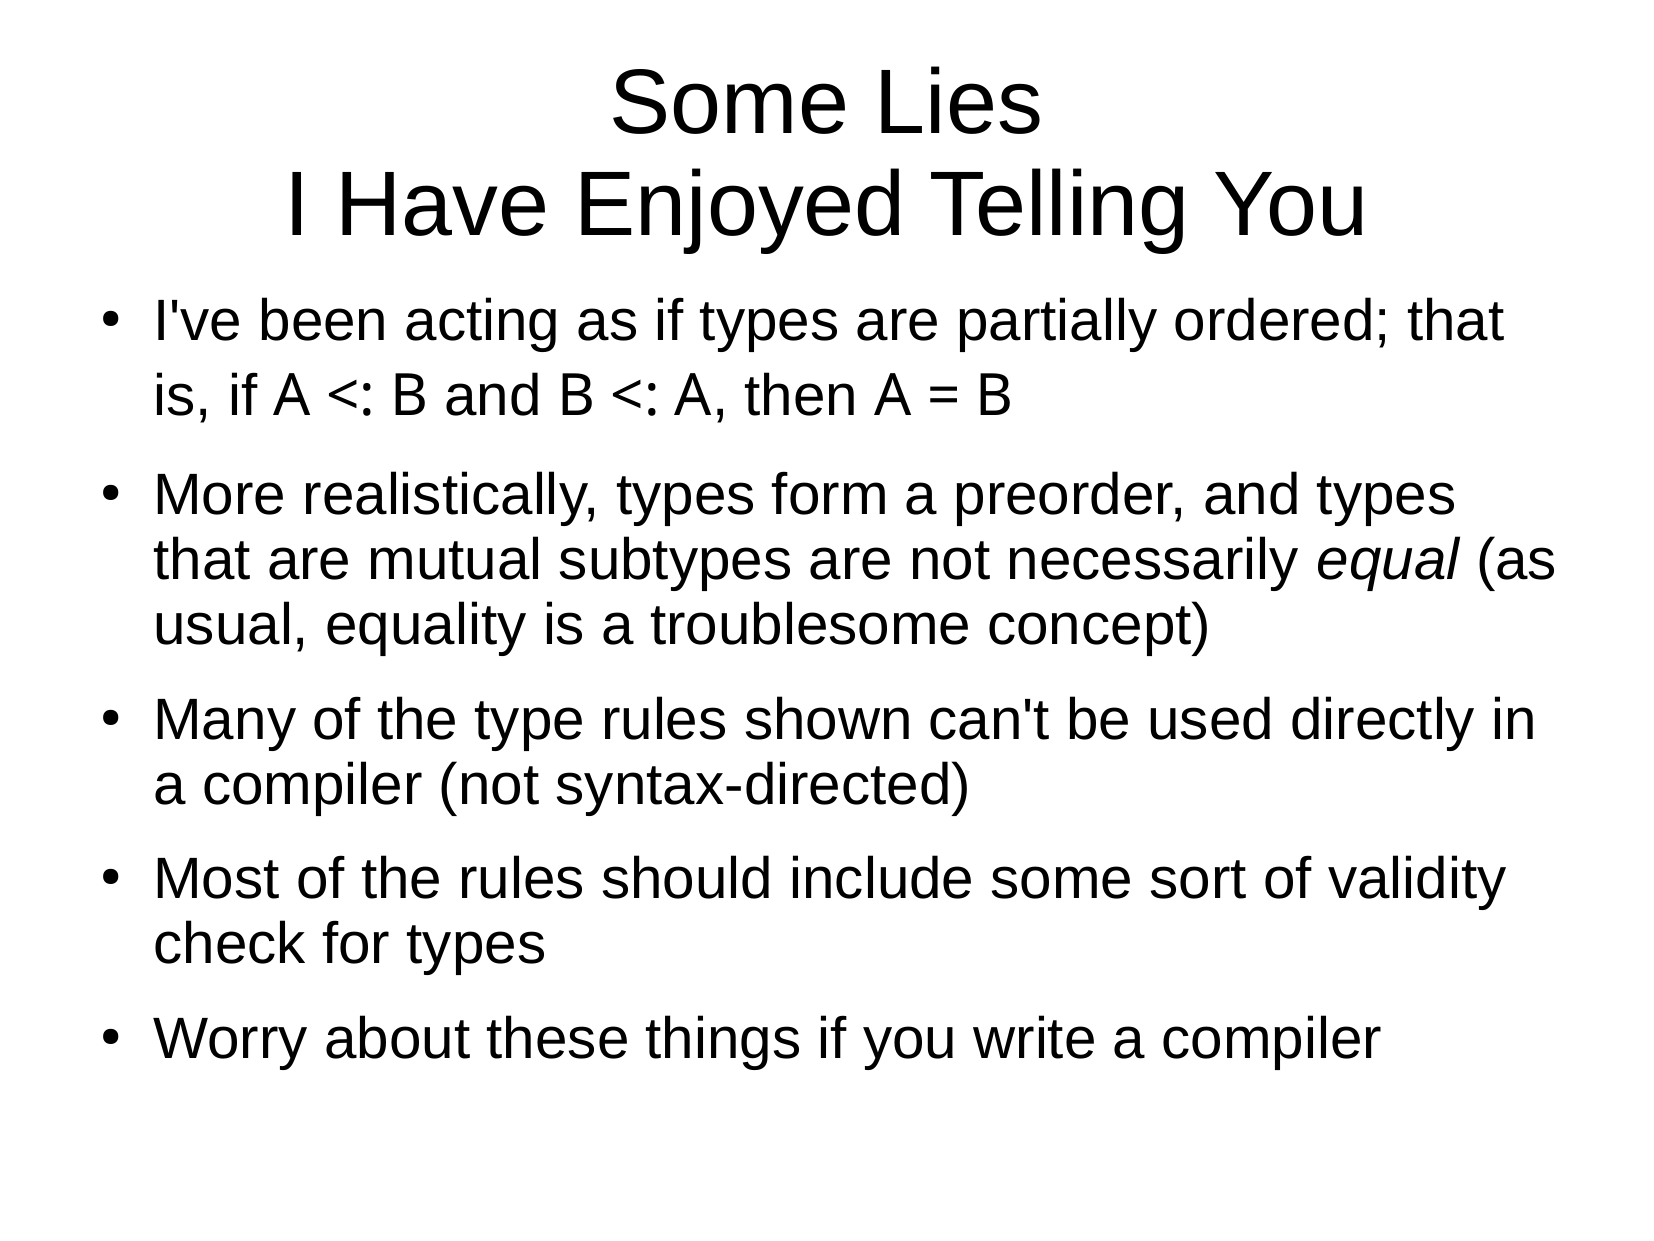

# Some Lies I Have Enjoyed Telling You
I've been acting as if types are partially ordered; that is, if A <: B and B <: A, then A = B
More realistically, types form a preorder, and types that are mutual subtypes are not necessarily equal (as usual, equality is a troublesome concept)
Many of the type rules shown can't be used directly in a compiler (not syntax-directed)
Most of the rules should include some sort of validity check for types
Worry about these things if you write a compiler